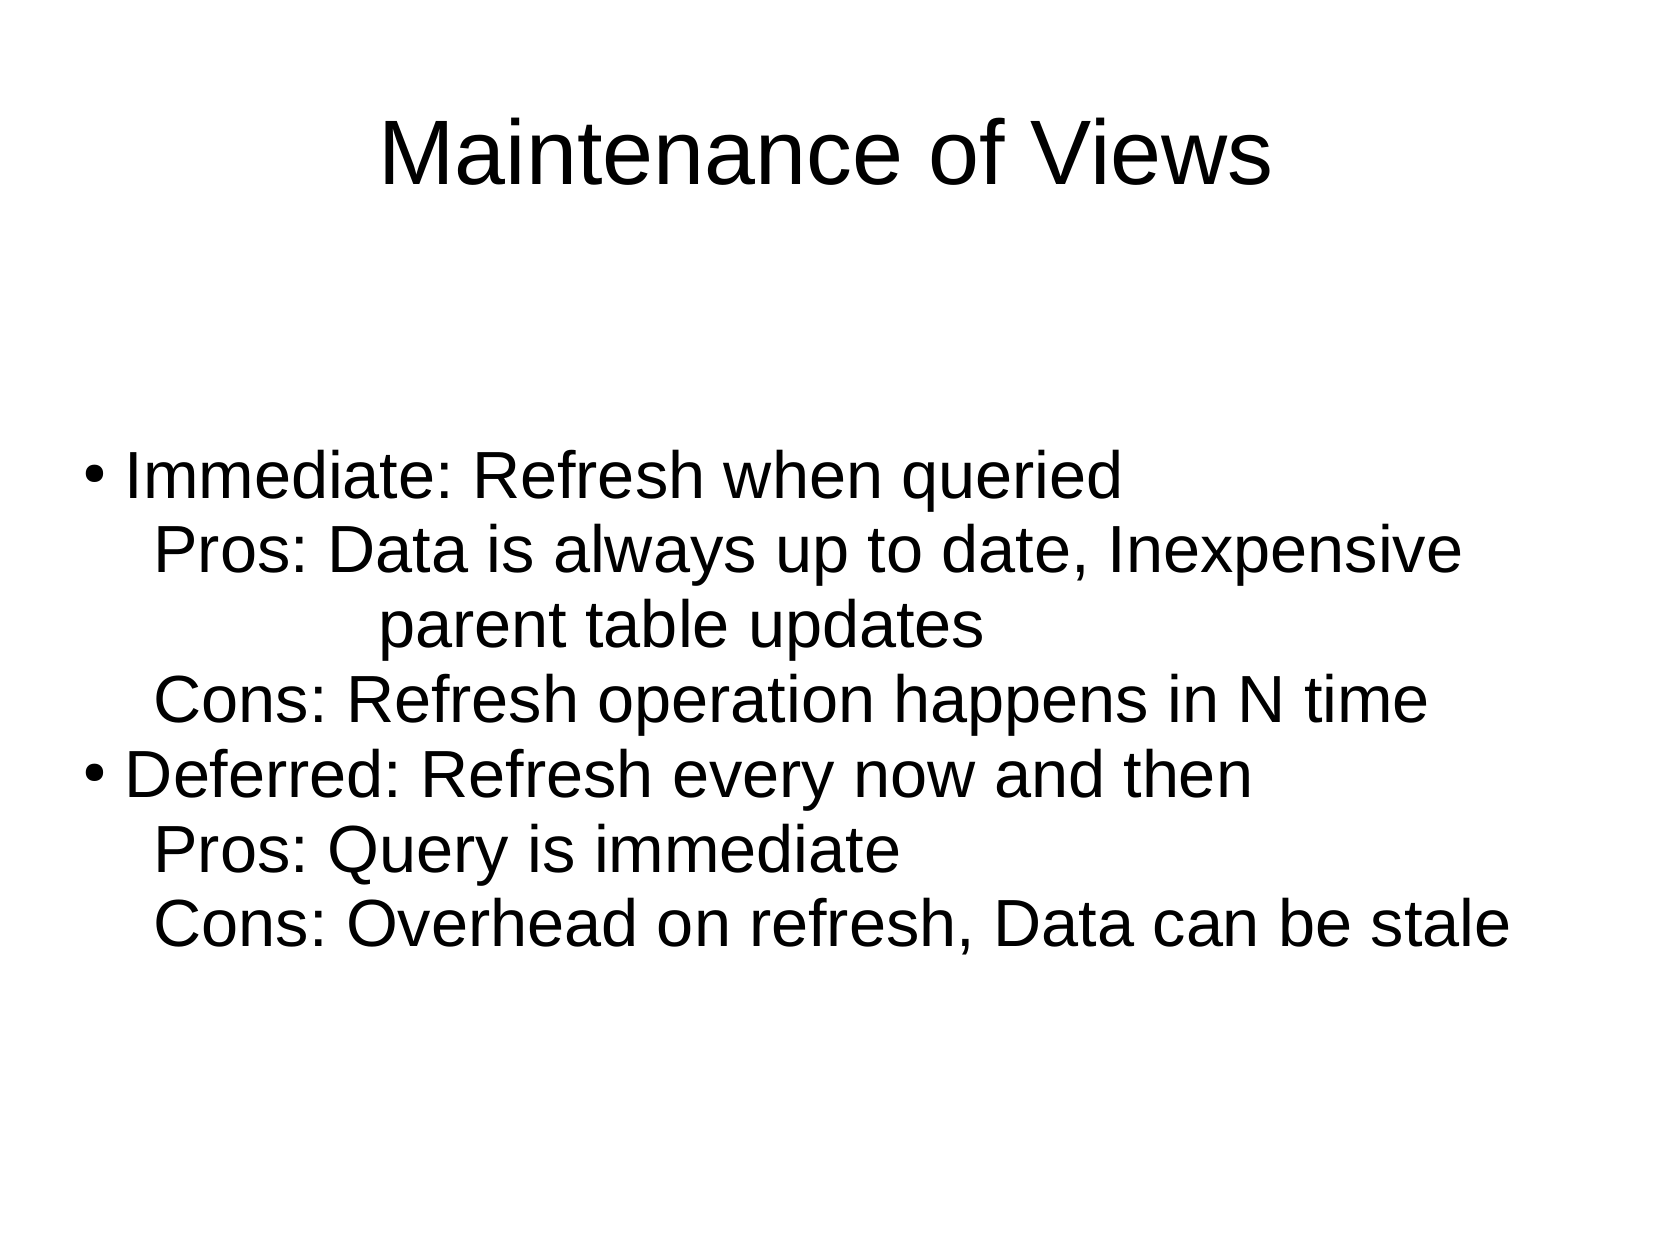

# Maintenance of Views
 Immediate: Refresh when queried
Pros: Data is always up to date, Inexpensive 				parent table updates
Cons: Refresh operation happens in N time
 Deferred: Refresh every now and then
Pros: Query is immediate
Cons: Overhead on refresh, Data can be stale